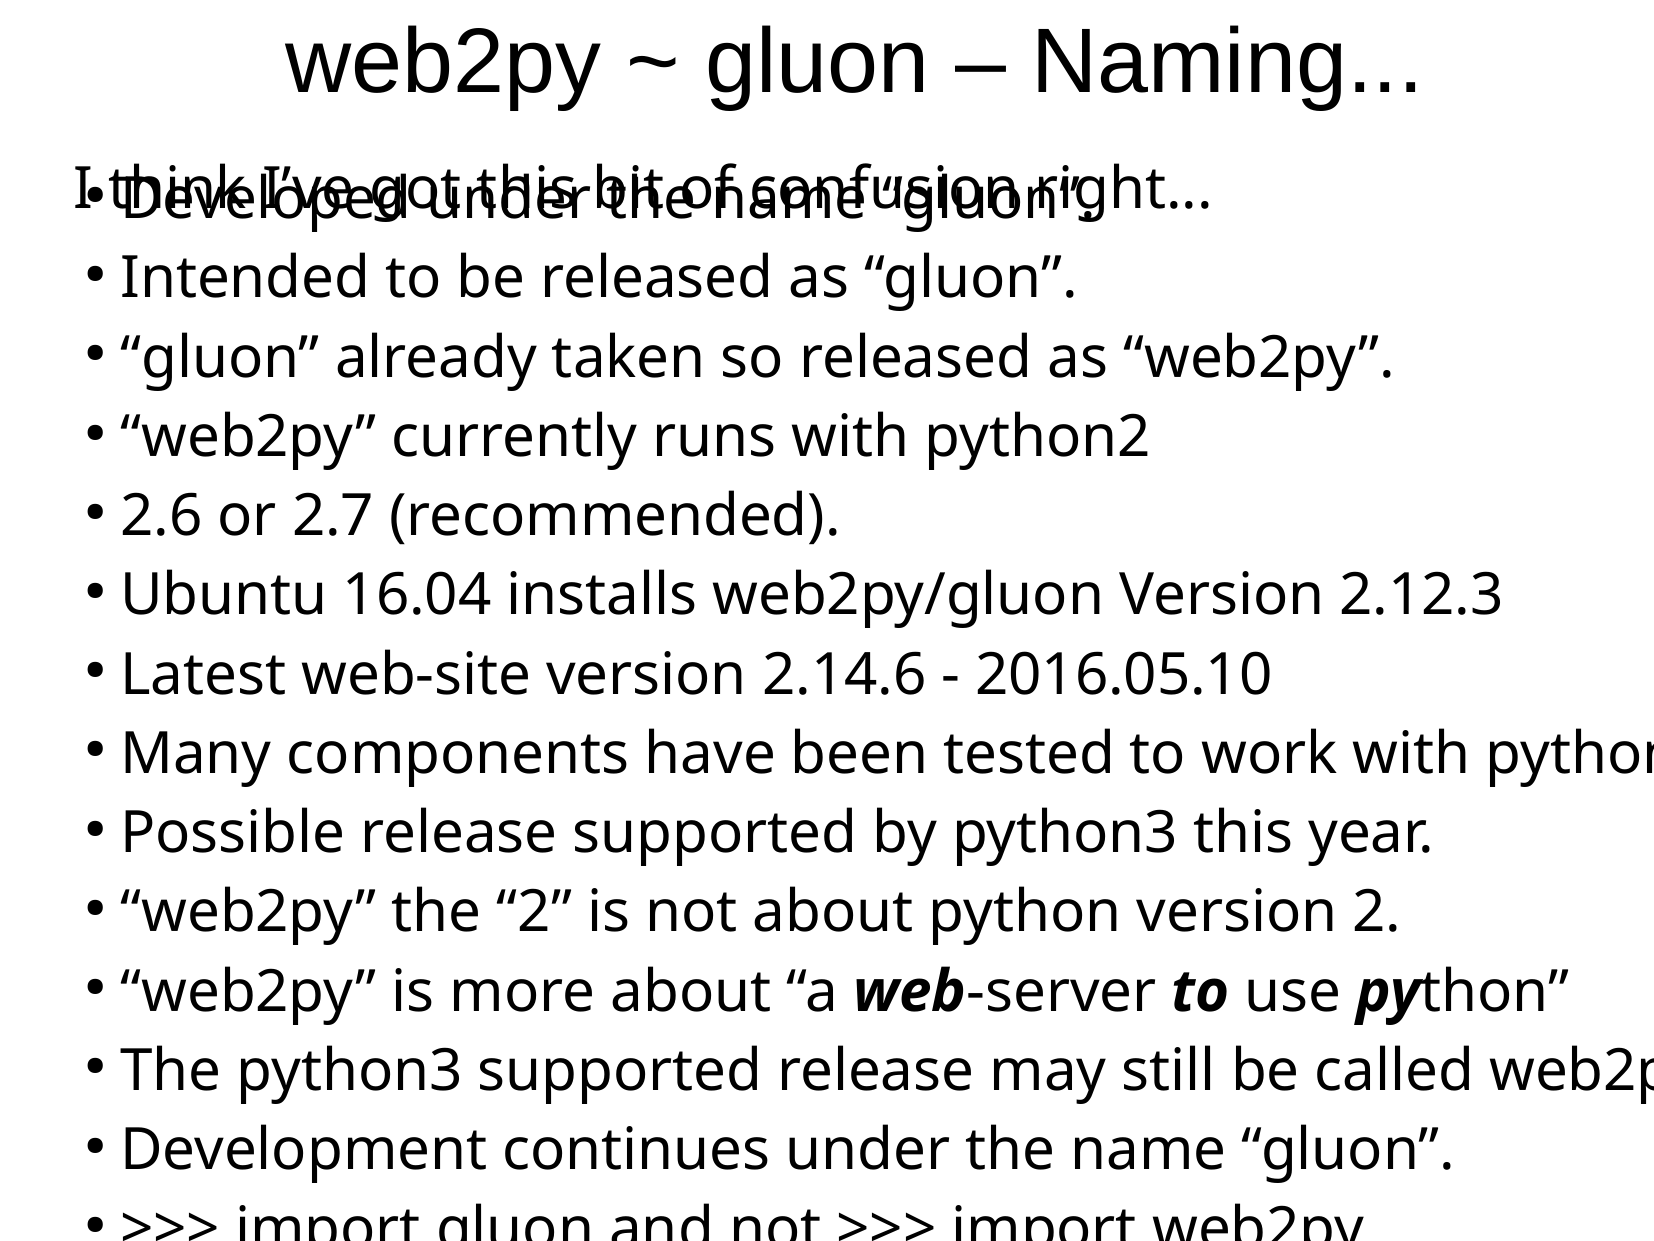

# web2py ~ gluon – Naming...
I think I’ve got this bit of confusion right...
Developed under the name “gluon”.
Intended to be released as “gluon”.
“gluon” already taken so released as “web2py”.
“web2py” currently runs with python2
2.6 or 2.7 (recommended).
Ubuntu 16.04 installs web2py/gluon Version 2.12.3
Latest web-site version 2.14.6 - 2016.05.10
Many components have been tested to work with python3.
Possible release supported by python3 this year.
“web2py” the “2” is not about python version 2.
“web2py” is more about “a web-server to use python”
The python3 supported release may still be called web2py.
Development continues under the name “gluon”.
>>> import gluon and not >>> import web2py